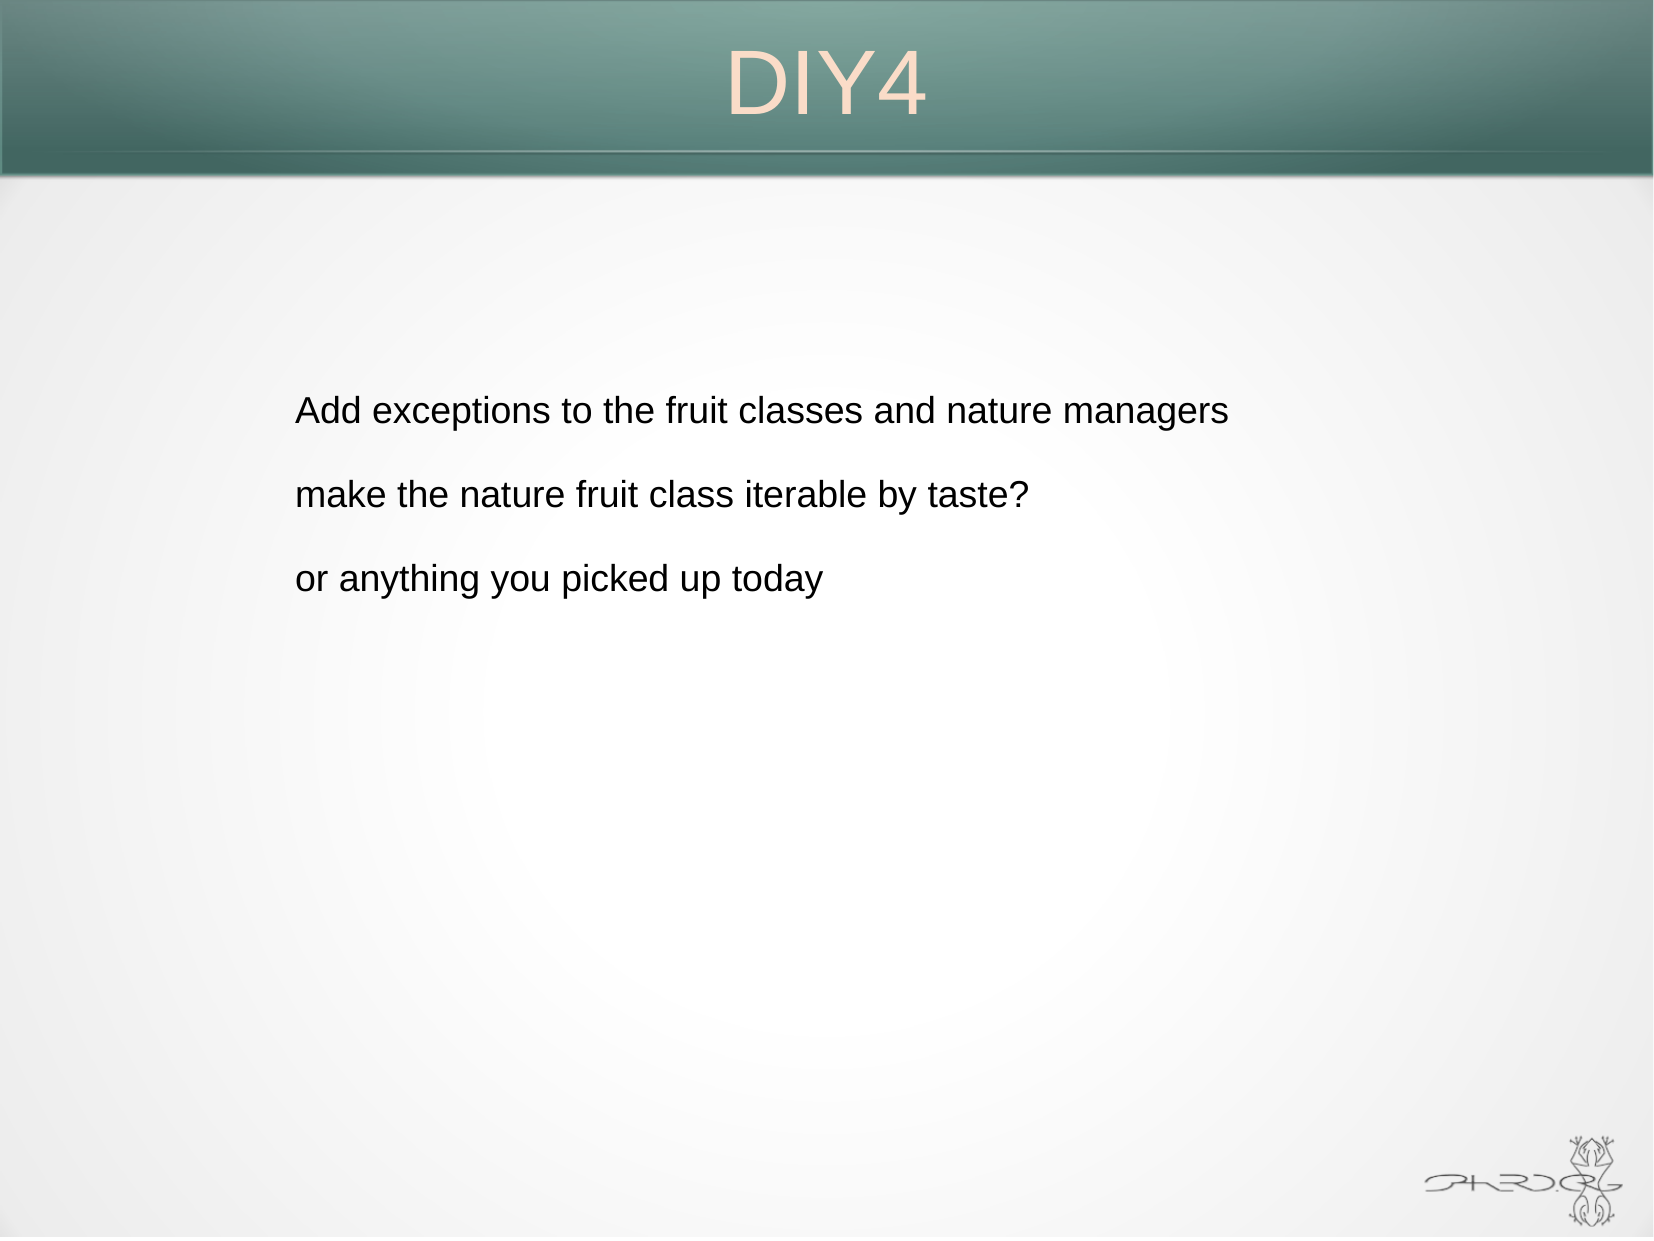

# DIY4
Add exceptions to the fruit classes and nature managers
make the nature fruit class iterable by taste?
or anything you picked up today